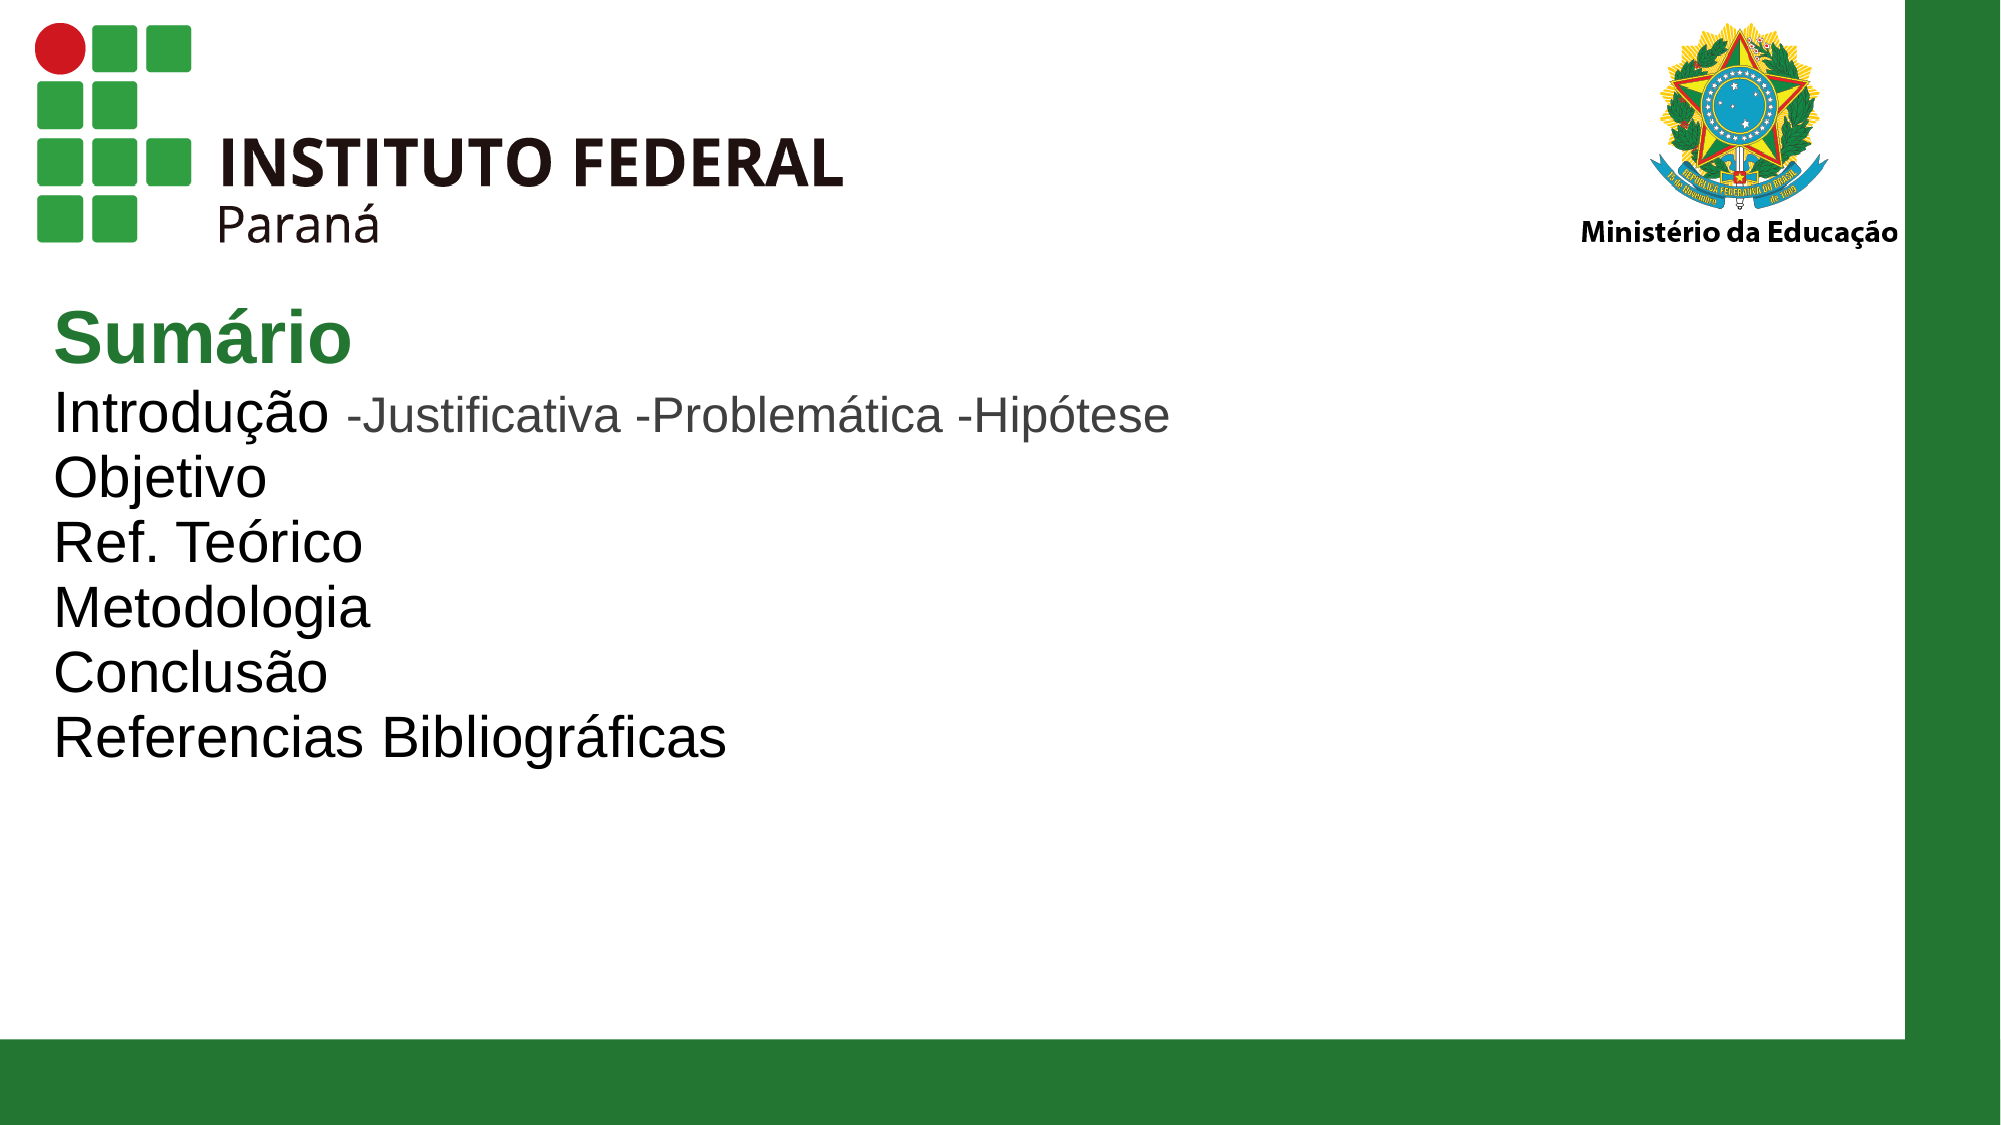

Sumário
Introdução -Justificativa -Problemática -Hipótese
Objetivo
Ref. Teórico
Metodologia
Conclusão
Referencias Bibliográficas